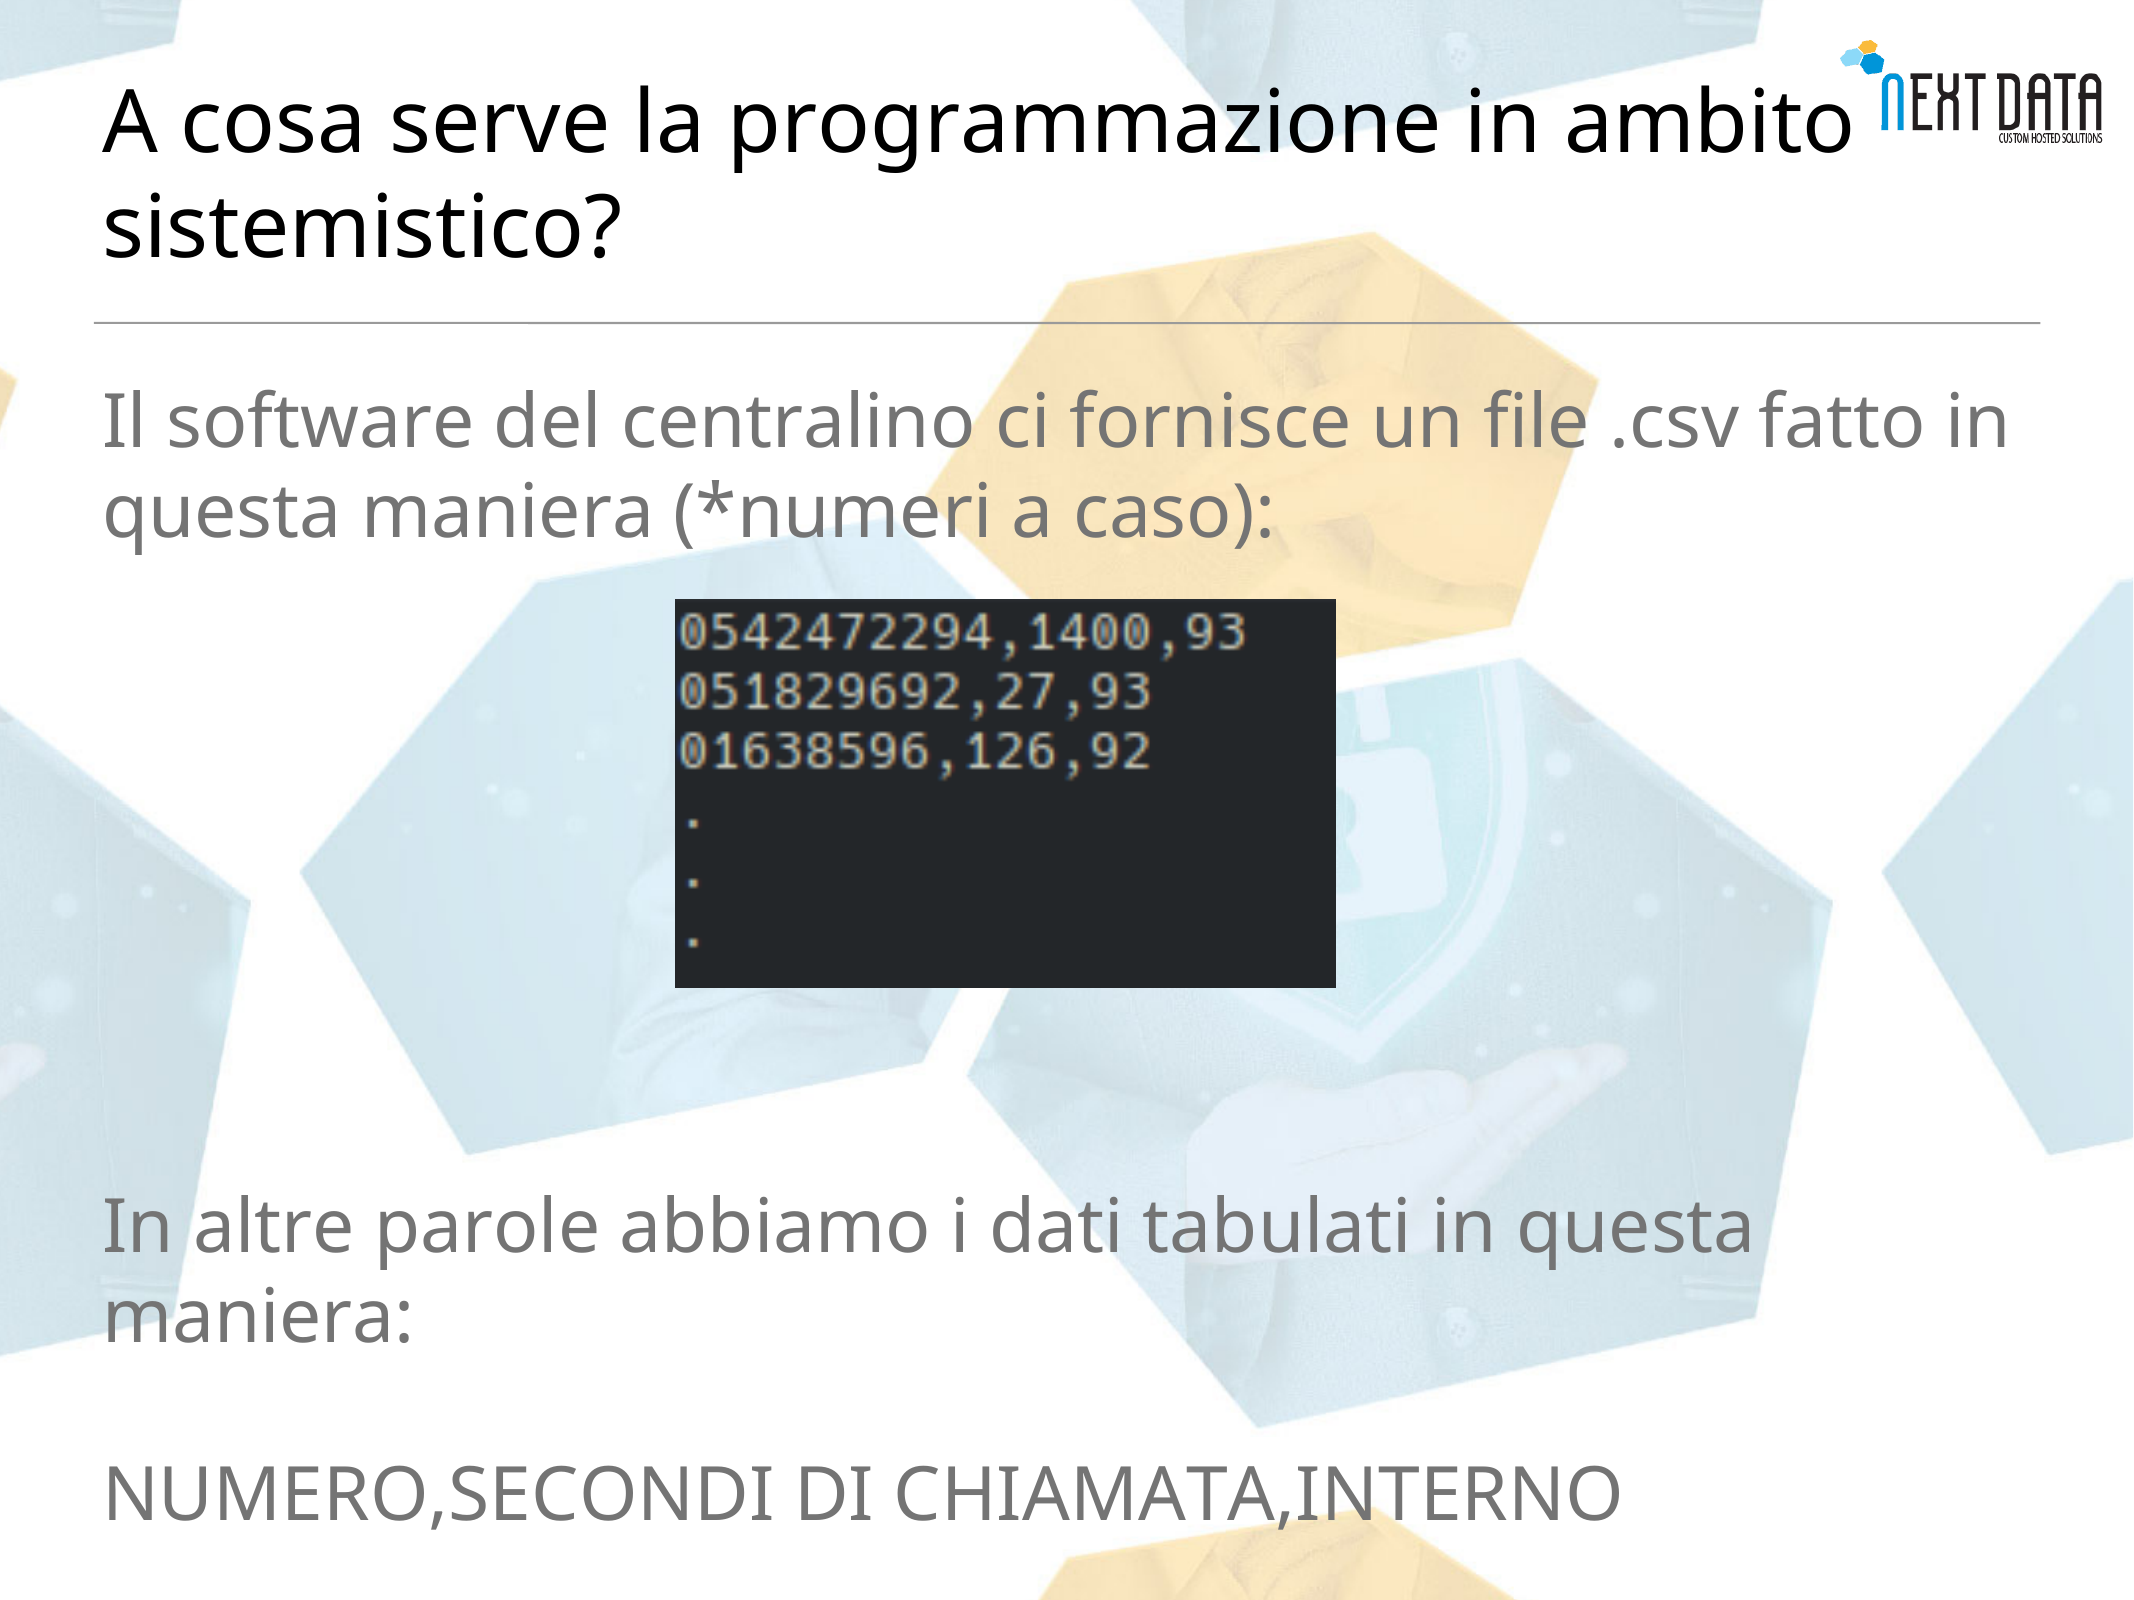

A cosa serve la programmazione in ambito sistemistico?
Il software del centralino ci fornisce un file .csv fatto in questa maniera (*numeri a caso):
In altre parole abbiamo i dati tabulati in questa maniera:
NUMERO,SECONDI DI CHIAMATA,INTERNO